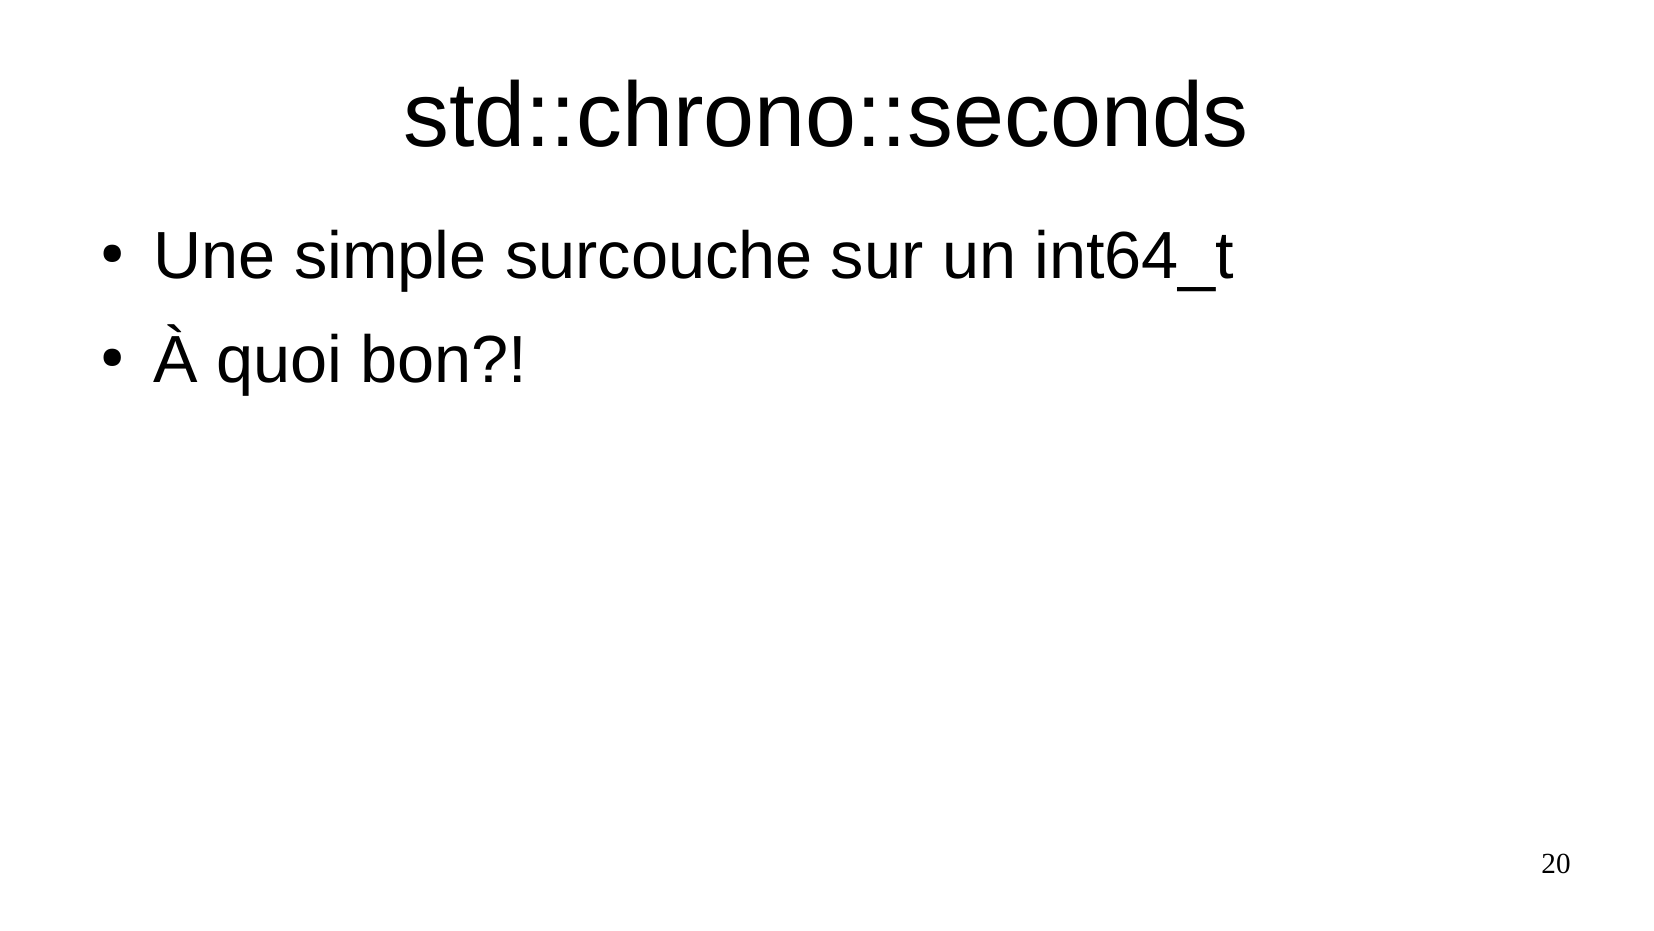

# std::chrono::seconds
Une simple surcouche sur un int64_t
À quoi bon?!
20